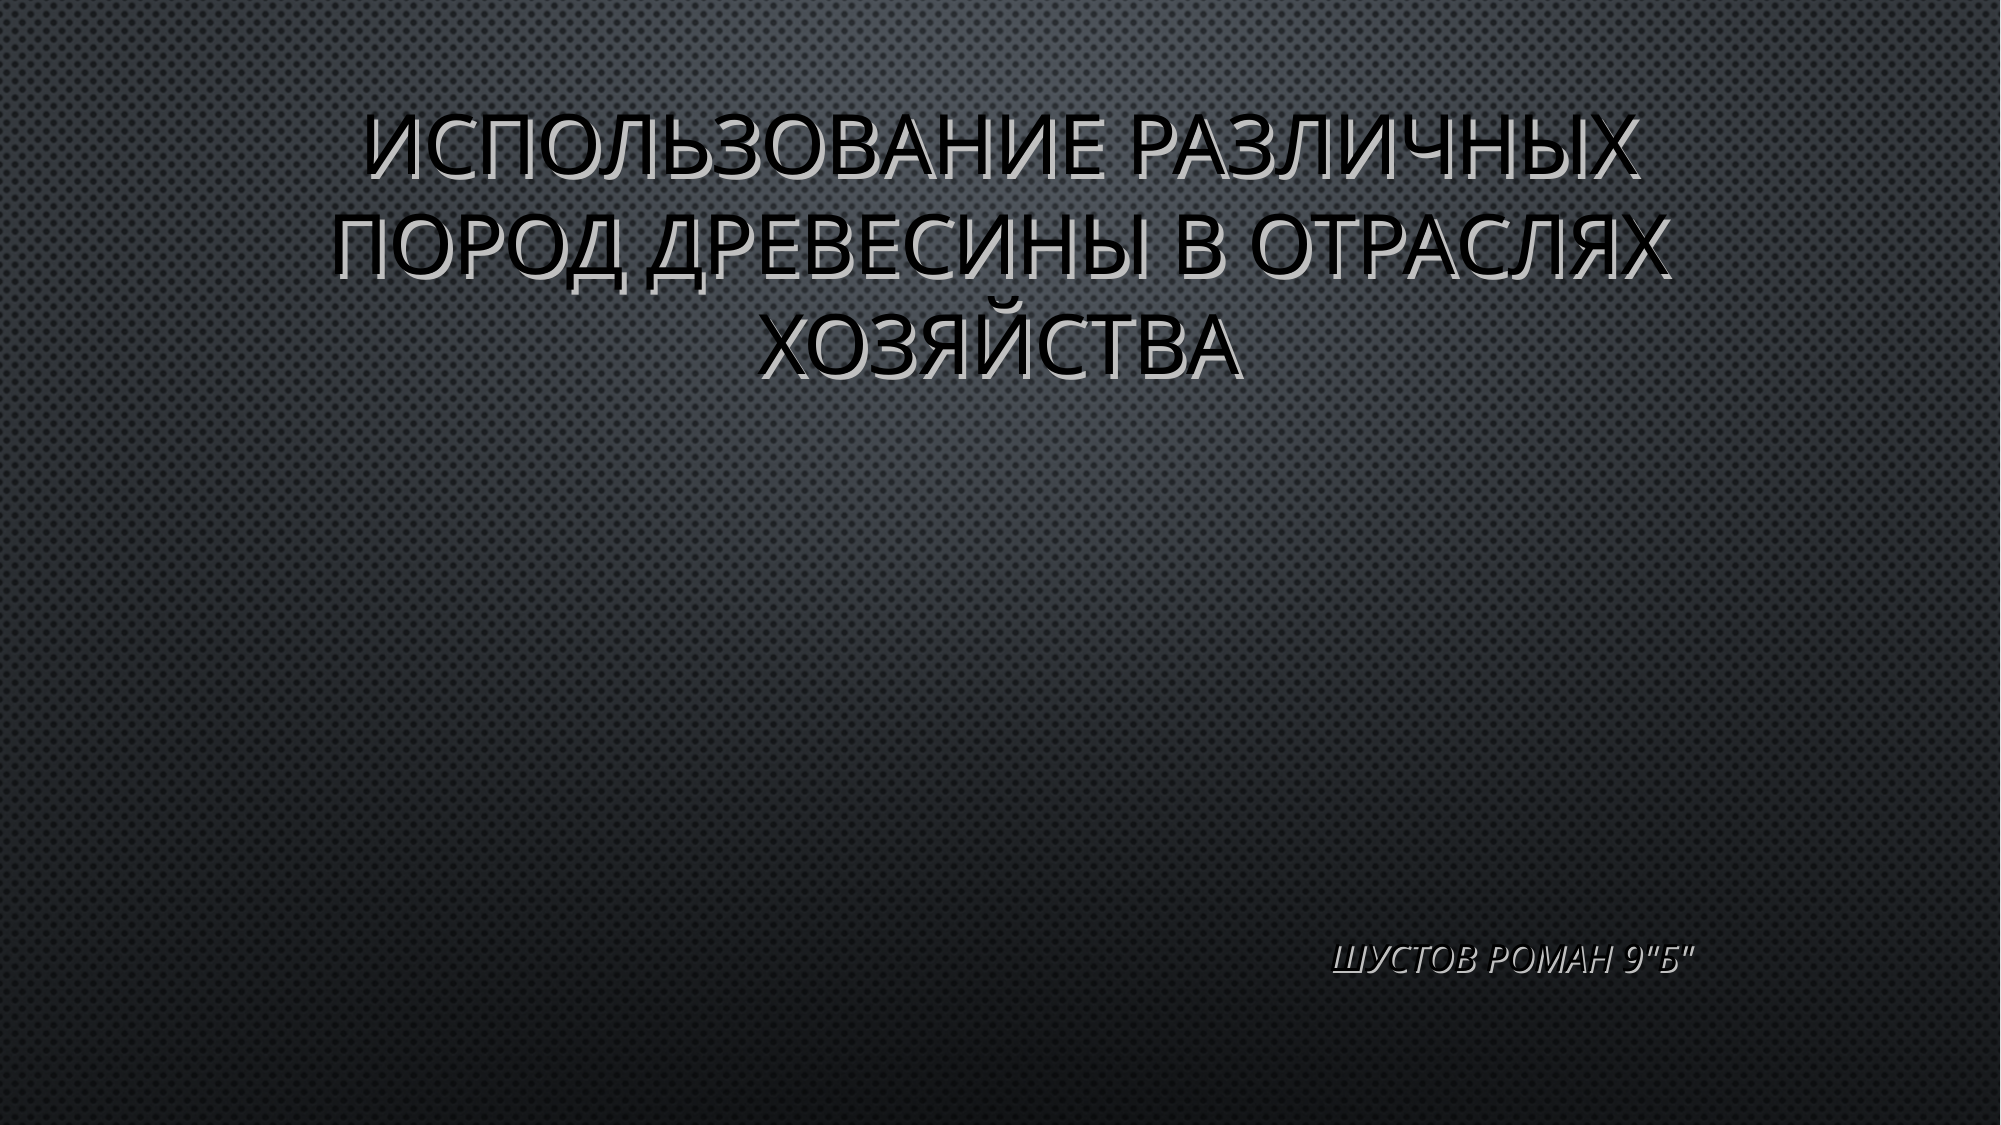

# Использование различных пород древесины в отраслях хозяйства
Шустов Роман 9"Б"